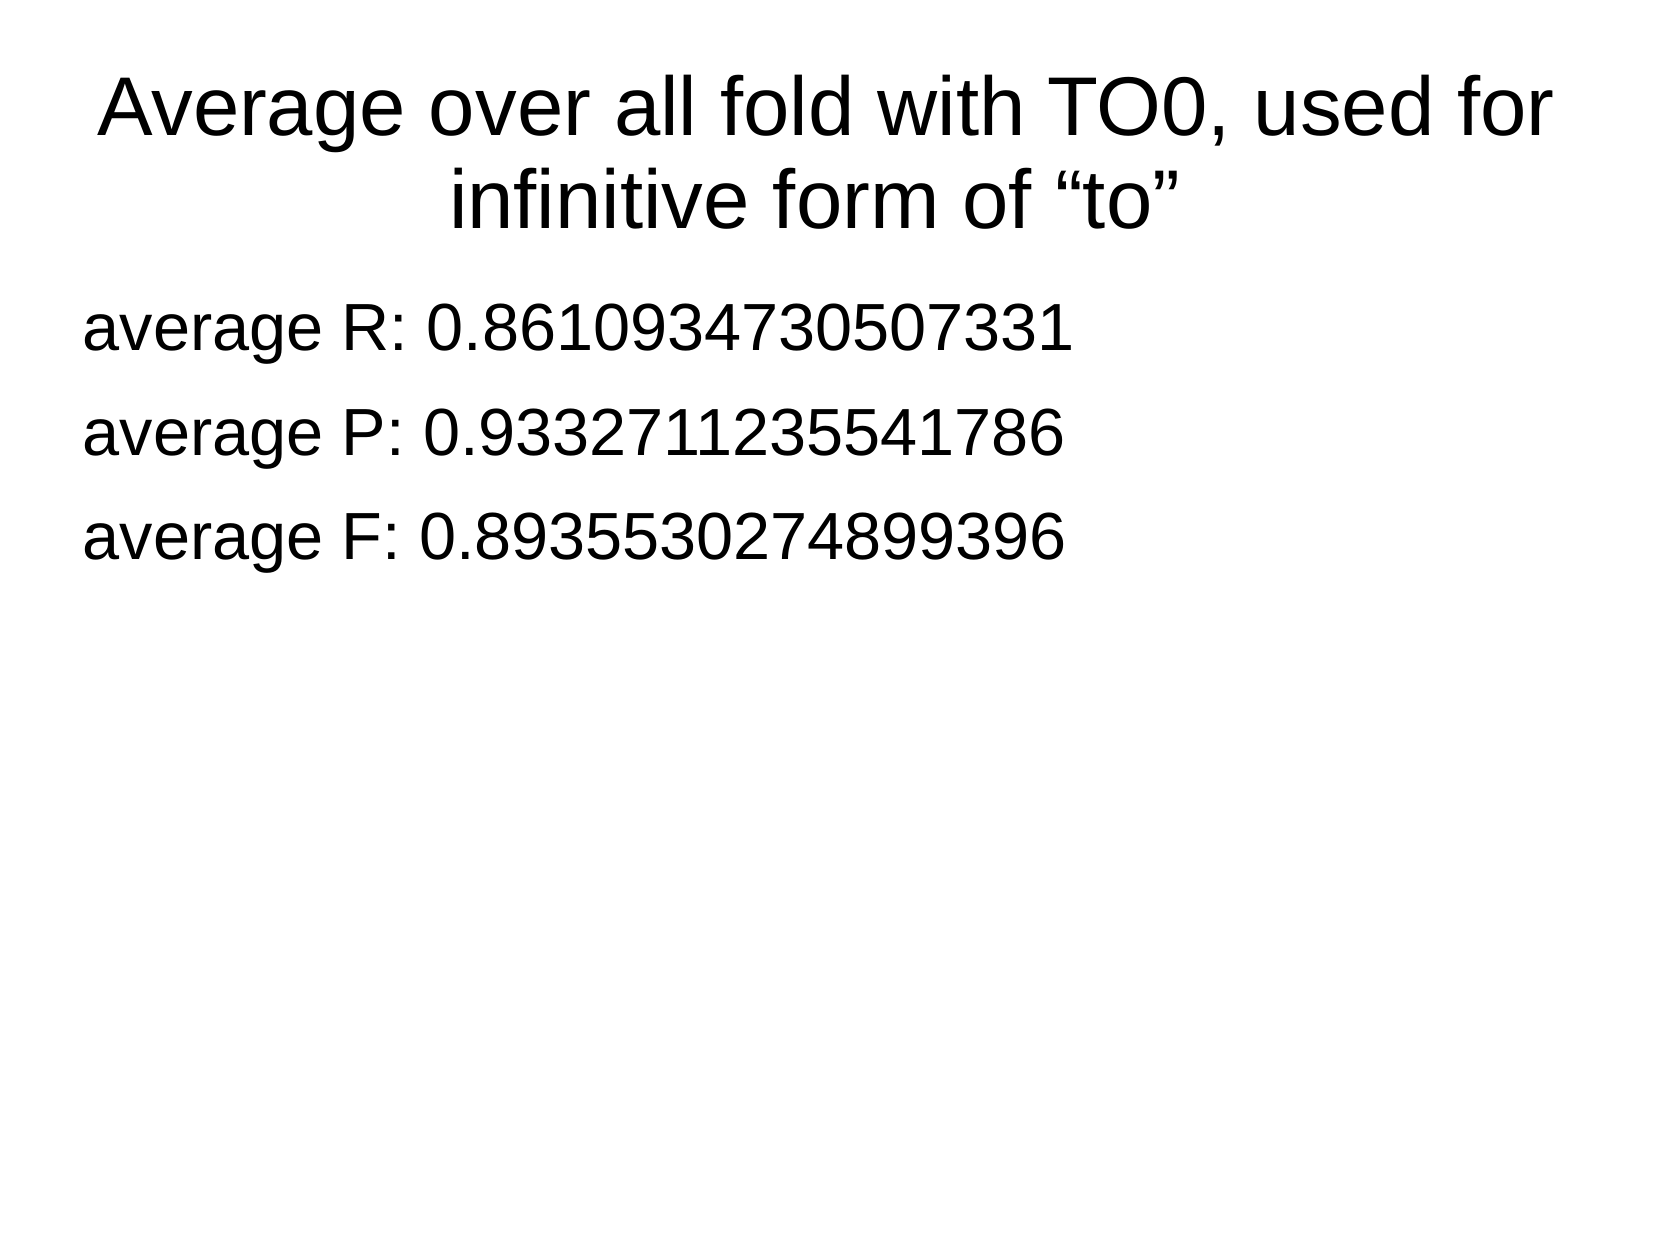

# Average over all fold with TO0, used for infinitive form of “to”
average R: 0.8610934730507331
average P: 0.9332711235541786
average F: 0.8935530274899396